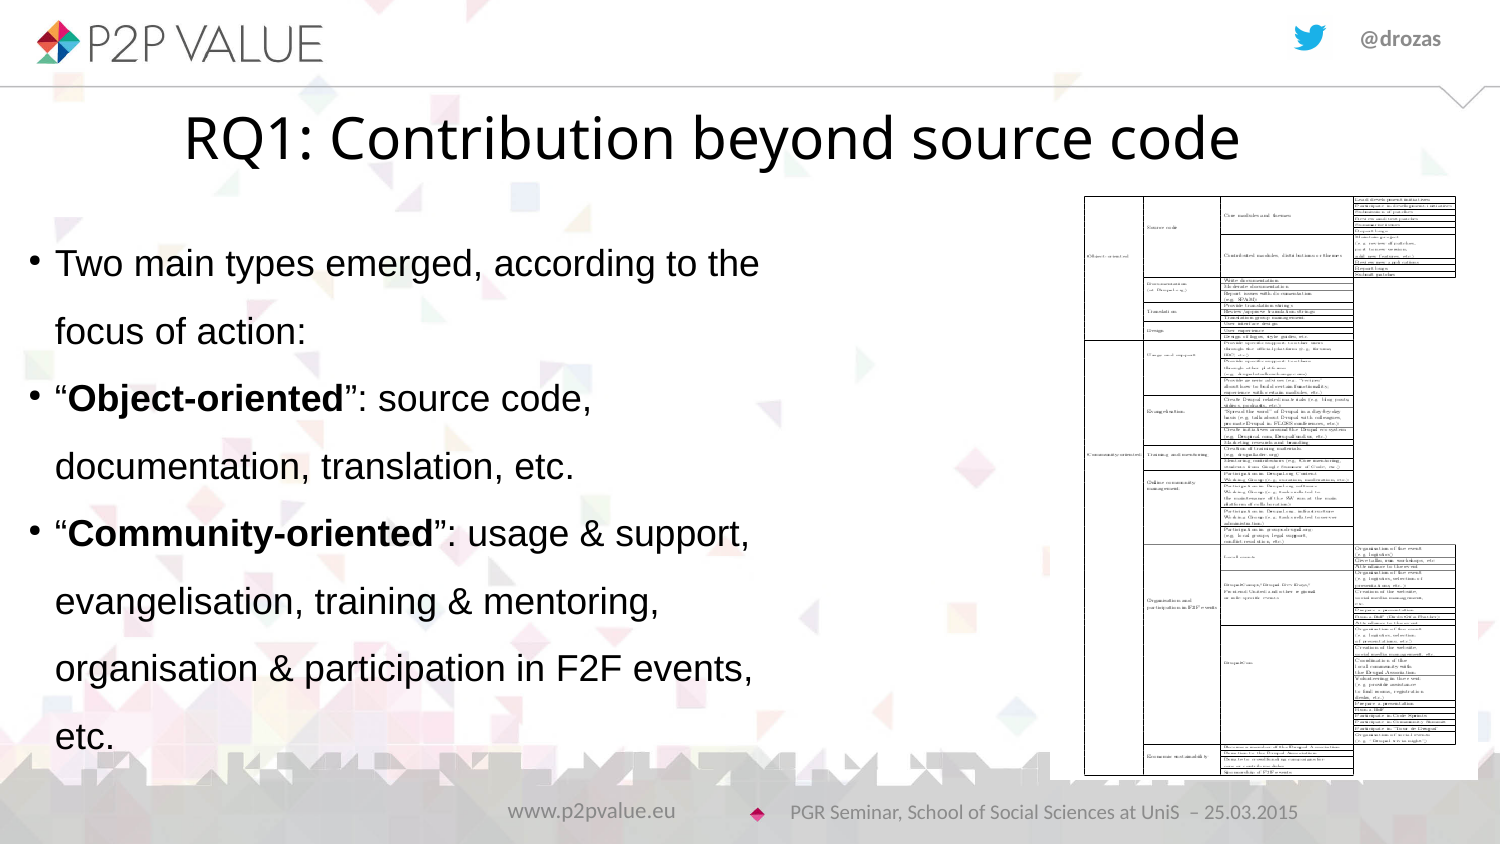

@drozas
# RQ1: Contribution beyond source code
Two main types emerged, according to the
focus of action:
“Object-oriented”: source code,
documentation, translation, etc.
“Community-oriented”: usage & support,
evangelisation, training & mentoring,
organisation & participation in F2F events,
etc.
PGR Seminar, School of Social Sciences at UniS – 25.03.2015
www.p2pvalue.eu